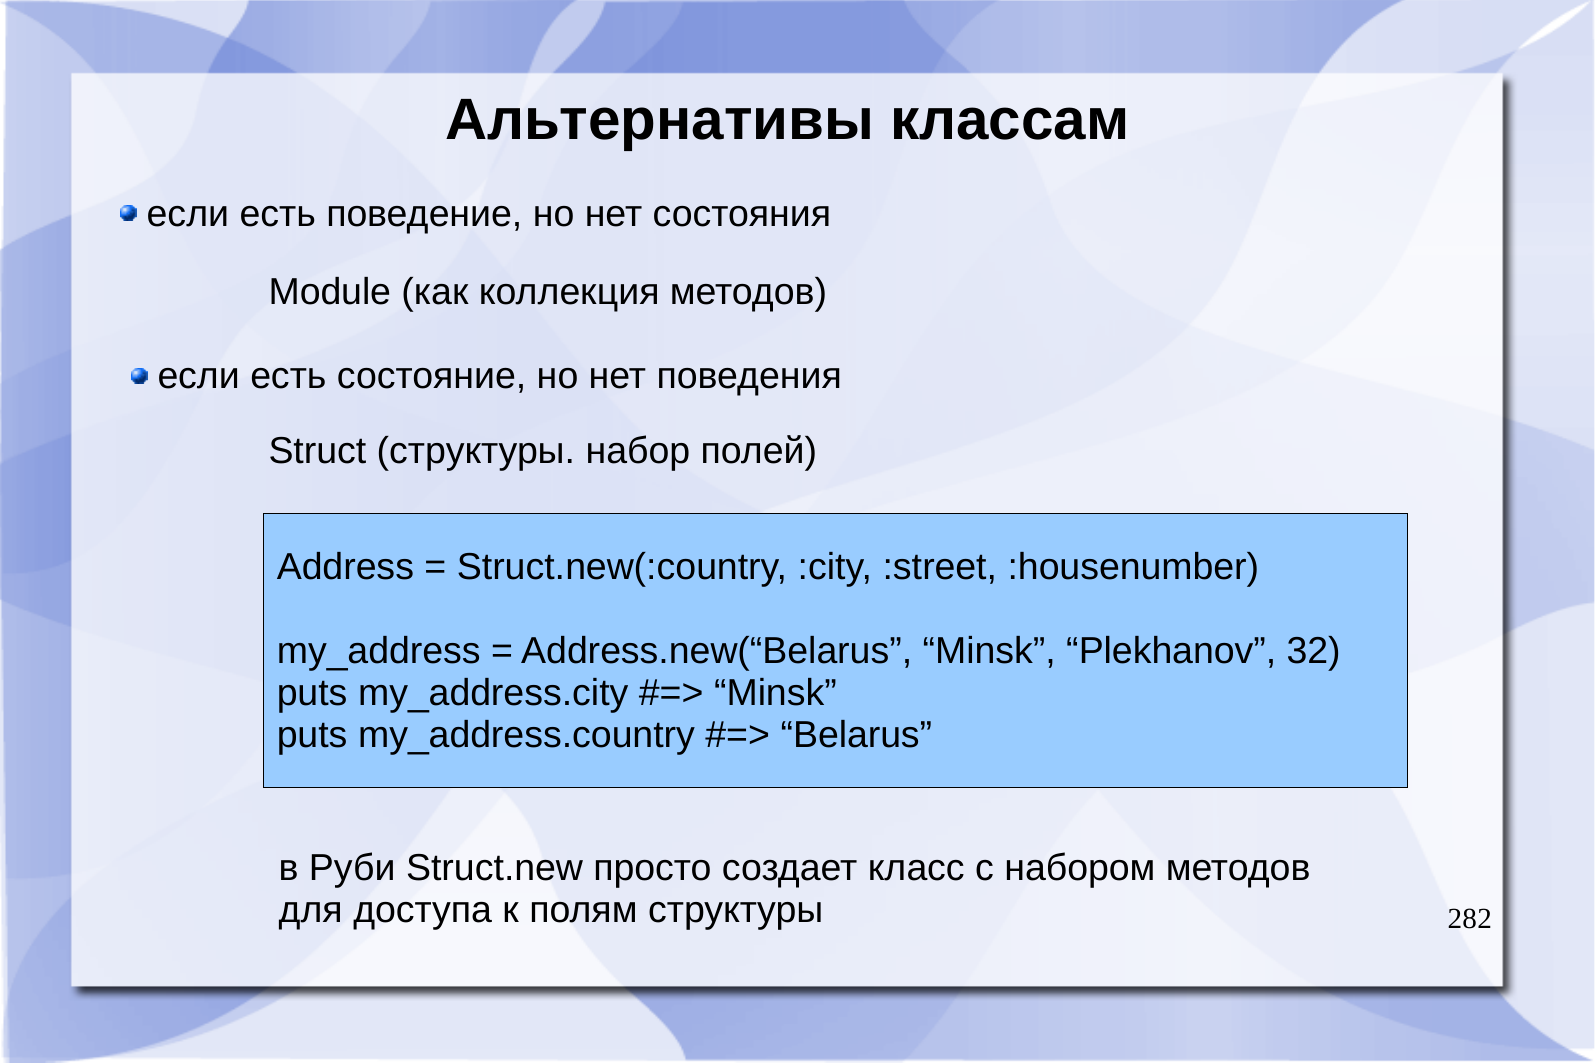

# Альтернативы классам
 если есть поведение, но нет состояния
Module (как коллекция методов)
 если есть состояние, но нет поведения
Struct (структуры. набор полей)
Address = Struct.new(:country, :city, :street, :housenumber)
my_address = Address.new(“Belarus”, “Minsk”, “Plekhanov”, 32)
puts my_address.city #=> “Minsk”
puts my_address.country #=> “Belarus”
в Руби Struct.new просто создает класс с набором методов для доступа к полям структуры
282